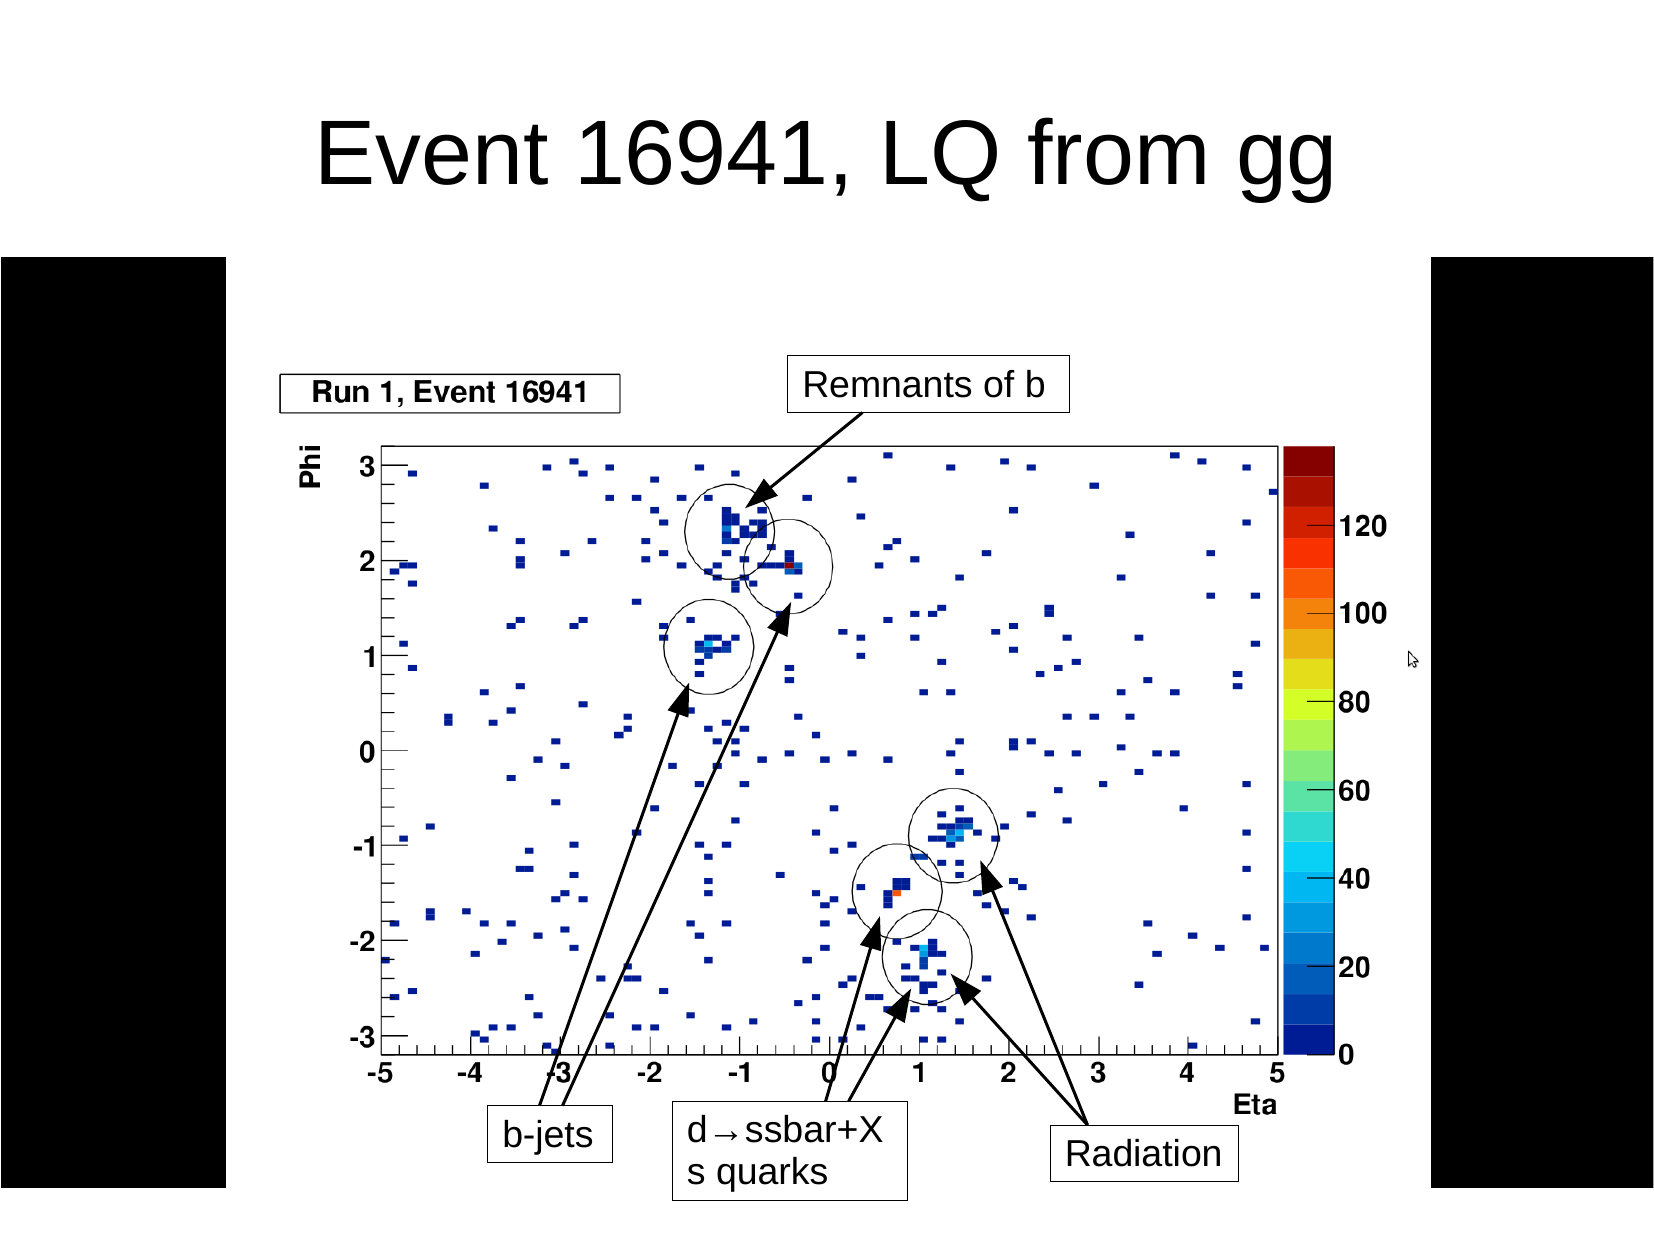

# Event 16941, LQ from gg
Remnants of b
d→ssbar+X
s quarks
b-jets
Radiation
2011 March 4
LQ Jet Investigation
8